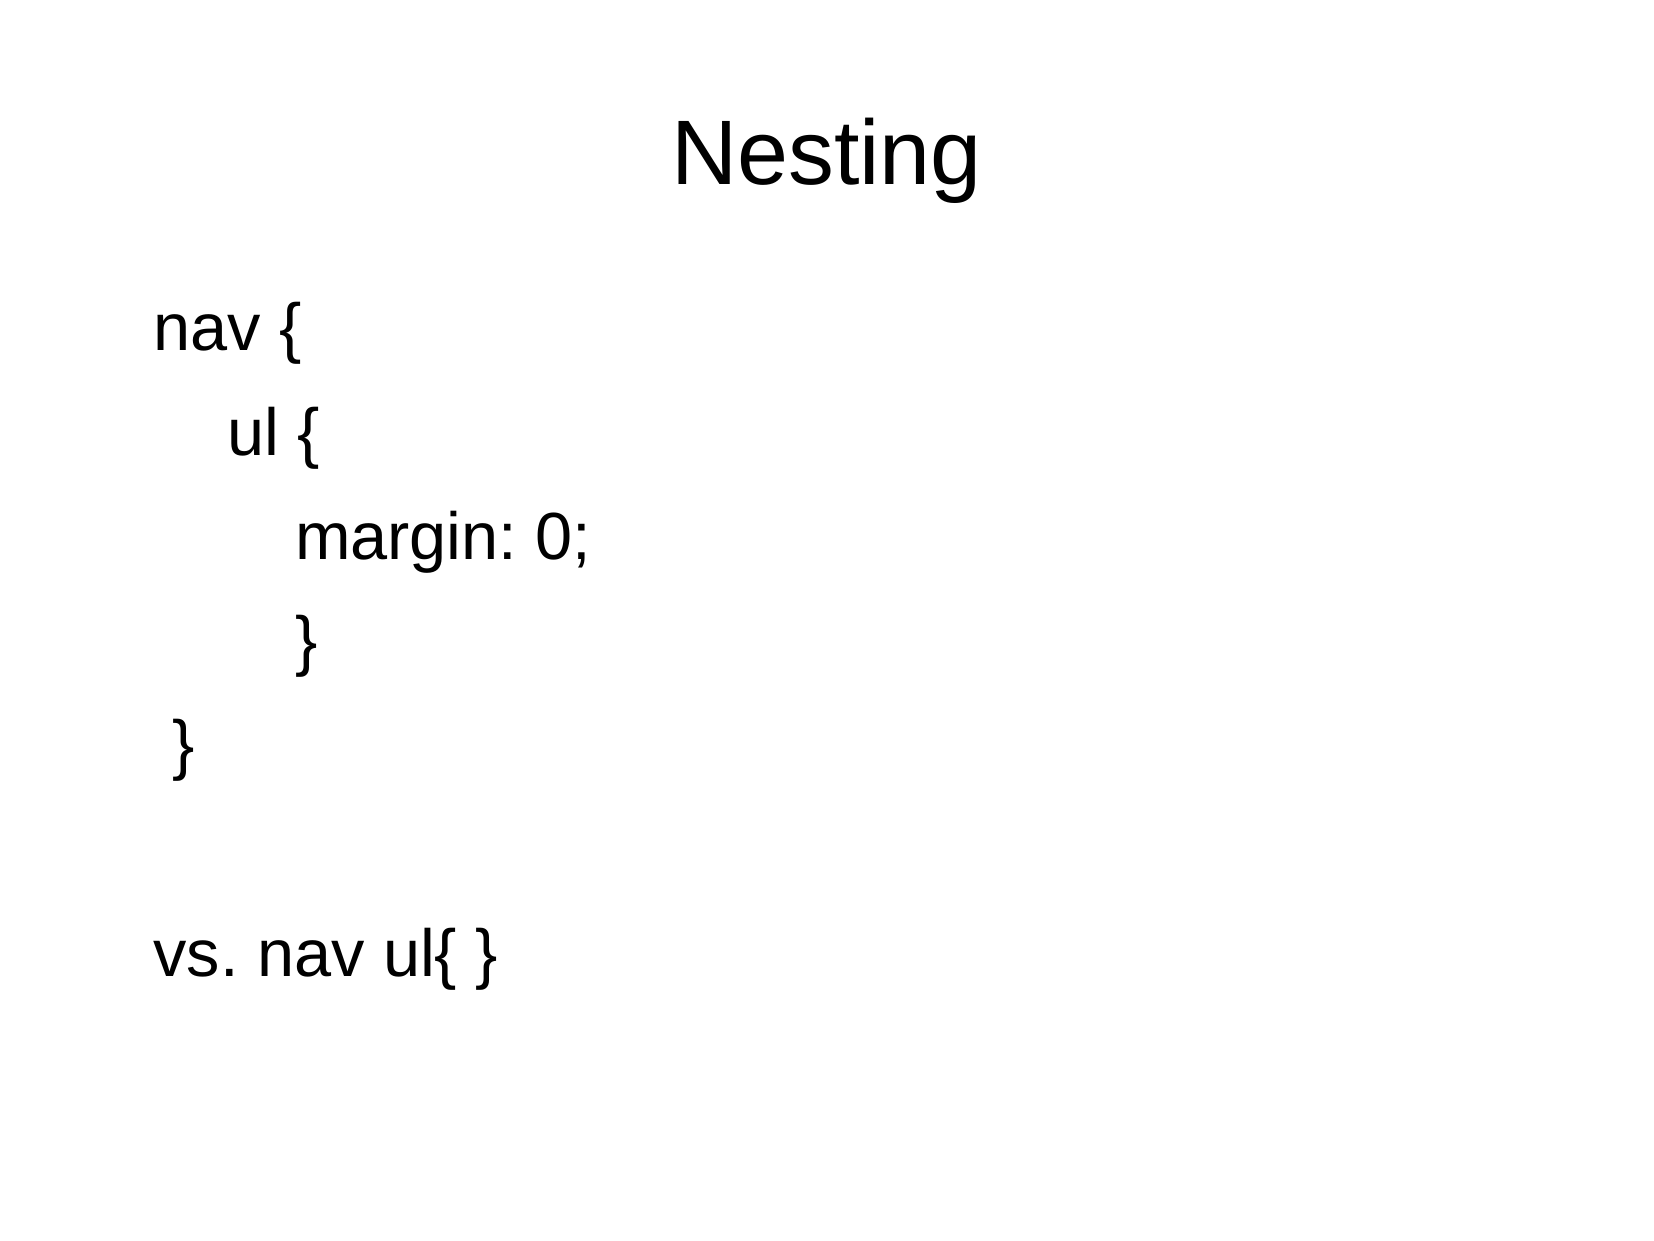

# Nesting
nav {
 ul {
margin: 0;
}
 }
vs. nav ul{ }